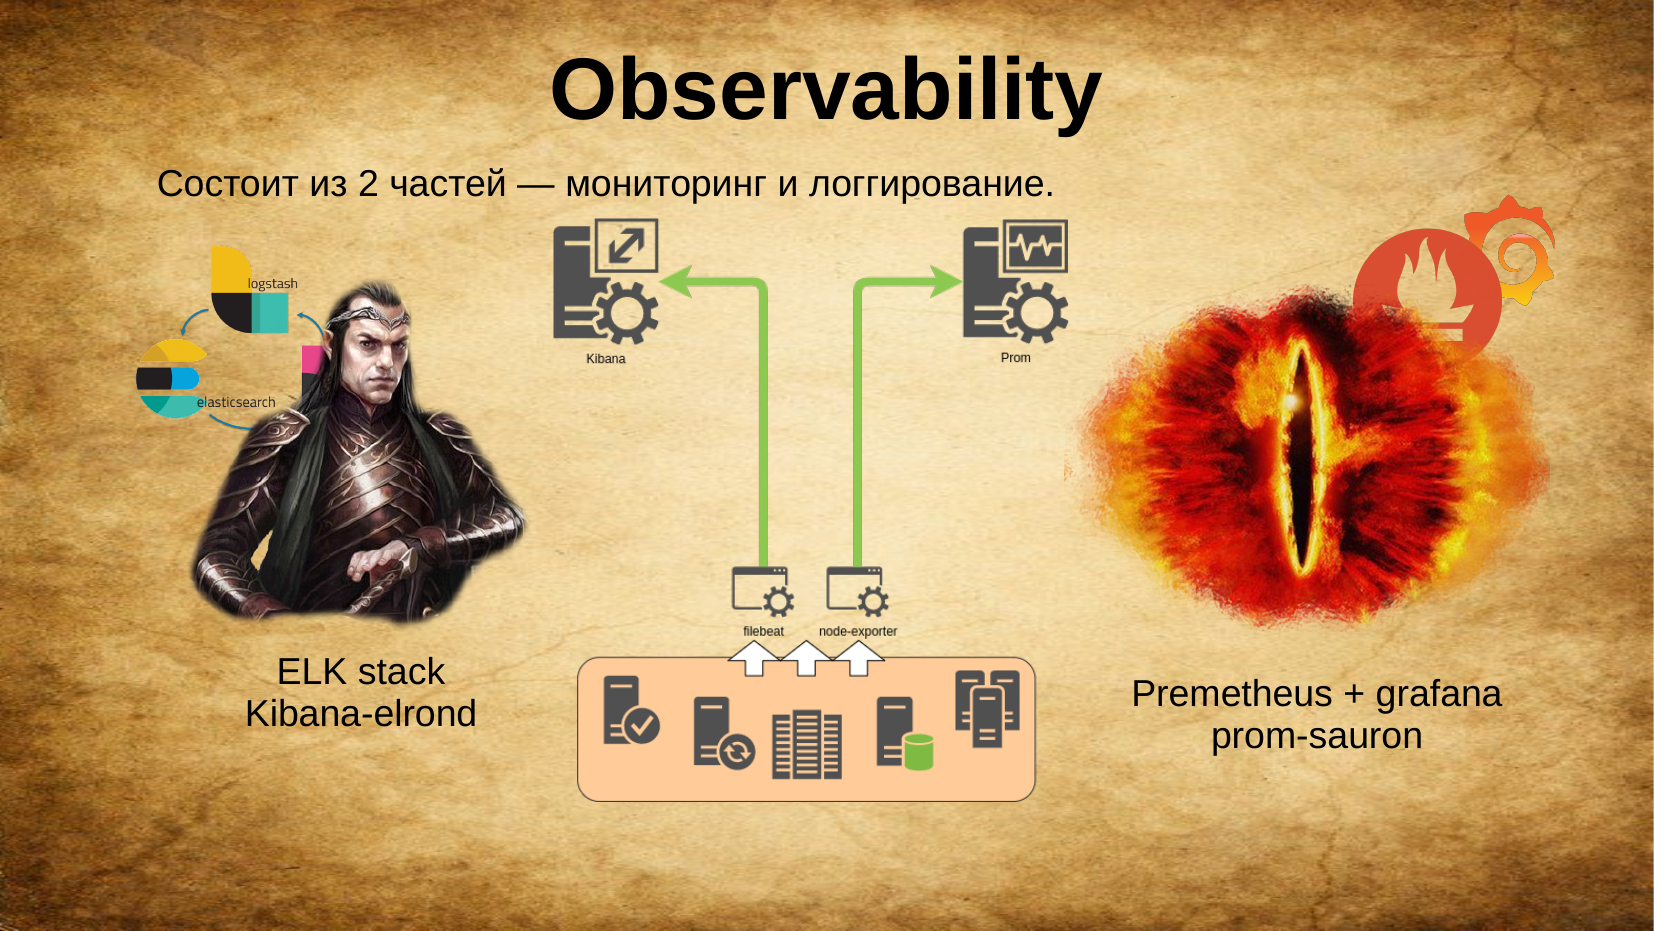

Observability
Состоит из 2 частей — мониторинг и логгирование.
ELK stack
Kibana-elrond
Premetheus + grafana
prom-sauron